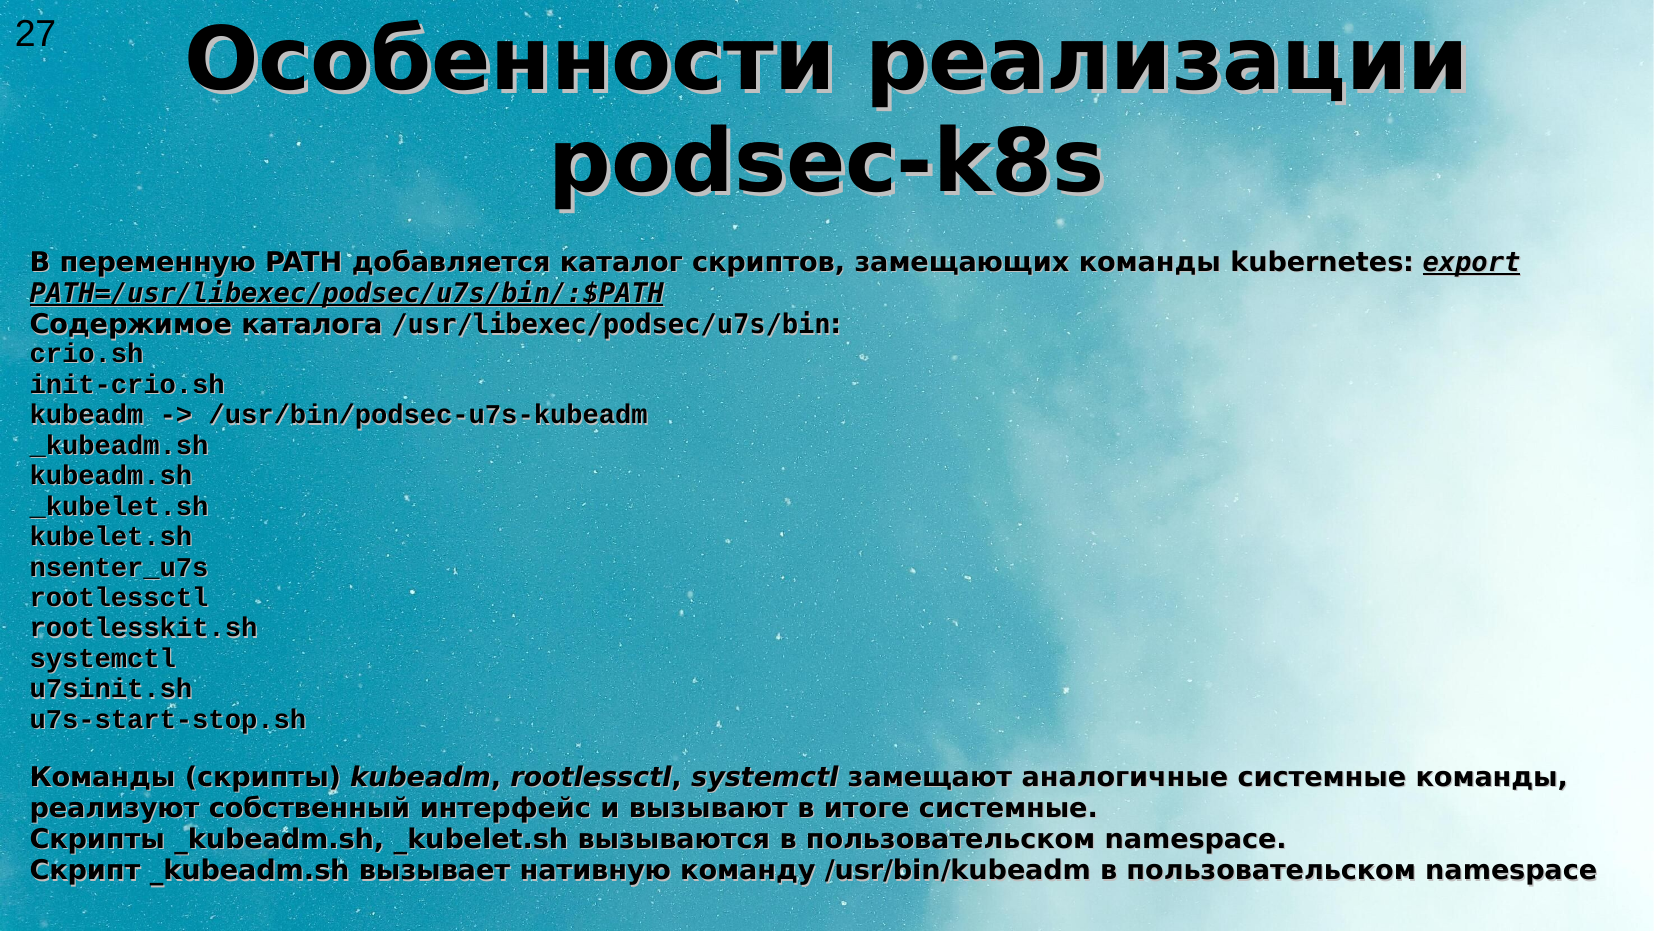

# Особенности реализации podsec-k8s
В переменную PATH добавляется каталог скриптов, замещающих команды kubernetes: export PATH=/usr/libexec/podsec/u7s/bin/:$PATH
Содержимое каталога /usr/libexec/podsec/u7s/bin:
crio.sh
init-crio.sh
kubeadm -> /usr/bin/podsec-u7s-kubeadm
_kubeadm.sh
kubeadm.sh
_kubelet.sh
kubelet.sh
nsenter_u7s
rootlessctl
rootlesskit.sh
systemctl
u7sinit.sh
u7s-start-stop.sh
Команды (скрипты) kubeadm, rootlessctl, systemctl замещают аналогичные системные команды, реализуют собственный интерфейс и вызывают в итоге системные.
Скрипты _kubeadm.sh, _kubelet.sh вызываются в пользовательском namespace.
Скрипт _kubeadm.sh вызывает нативную команду /usr/bin/kubeadm в пользовательском namespace